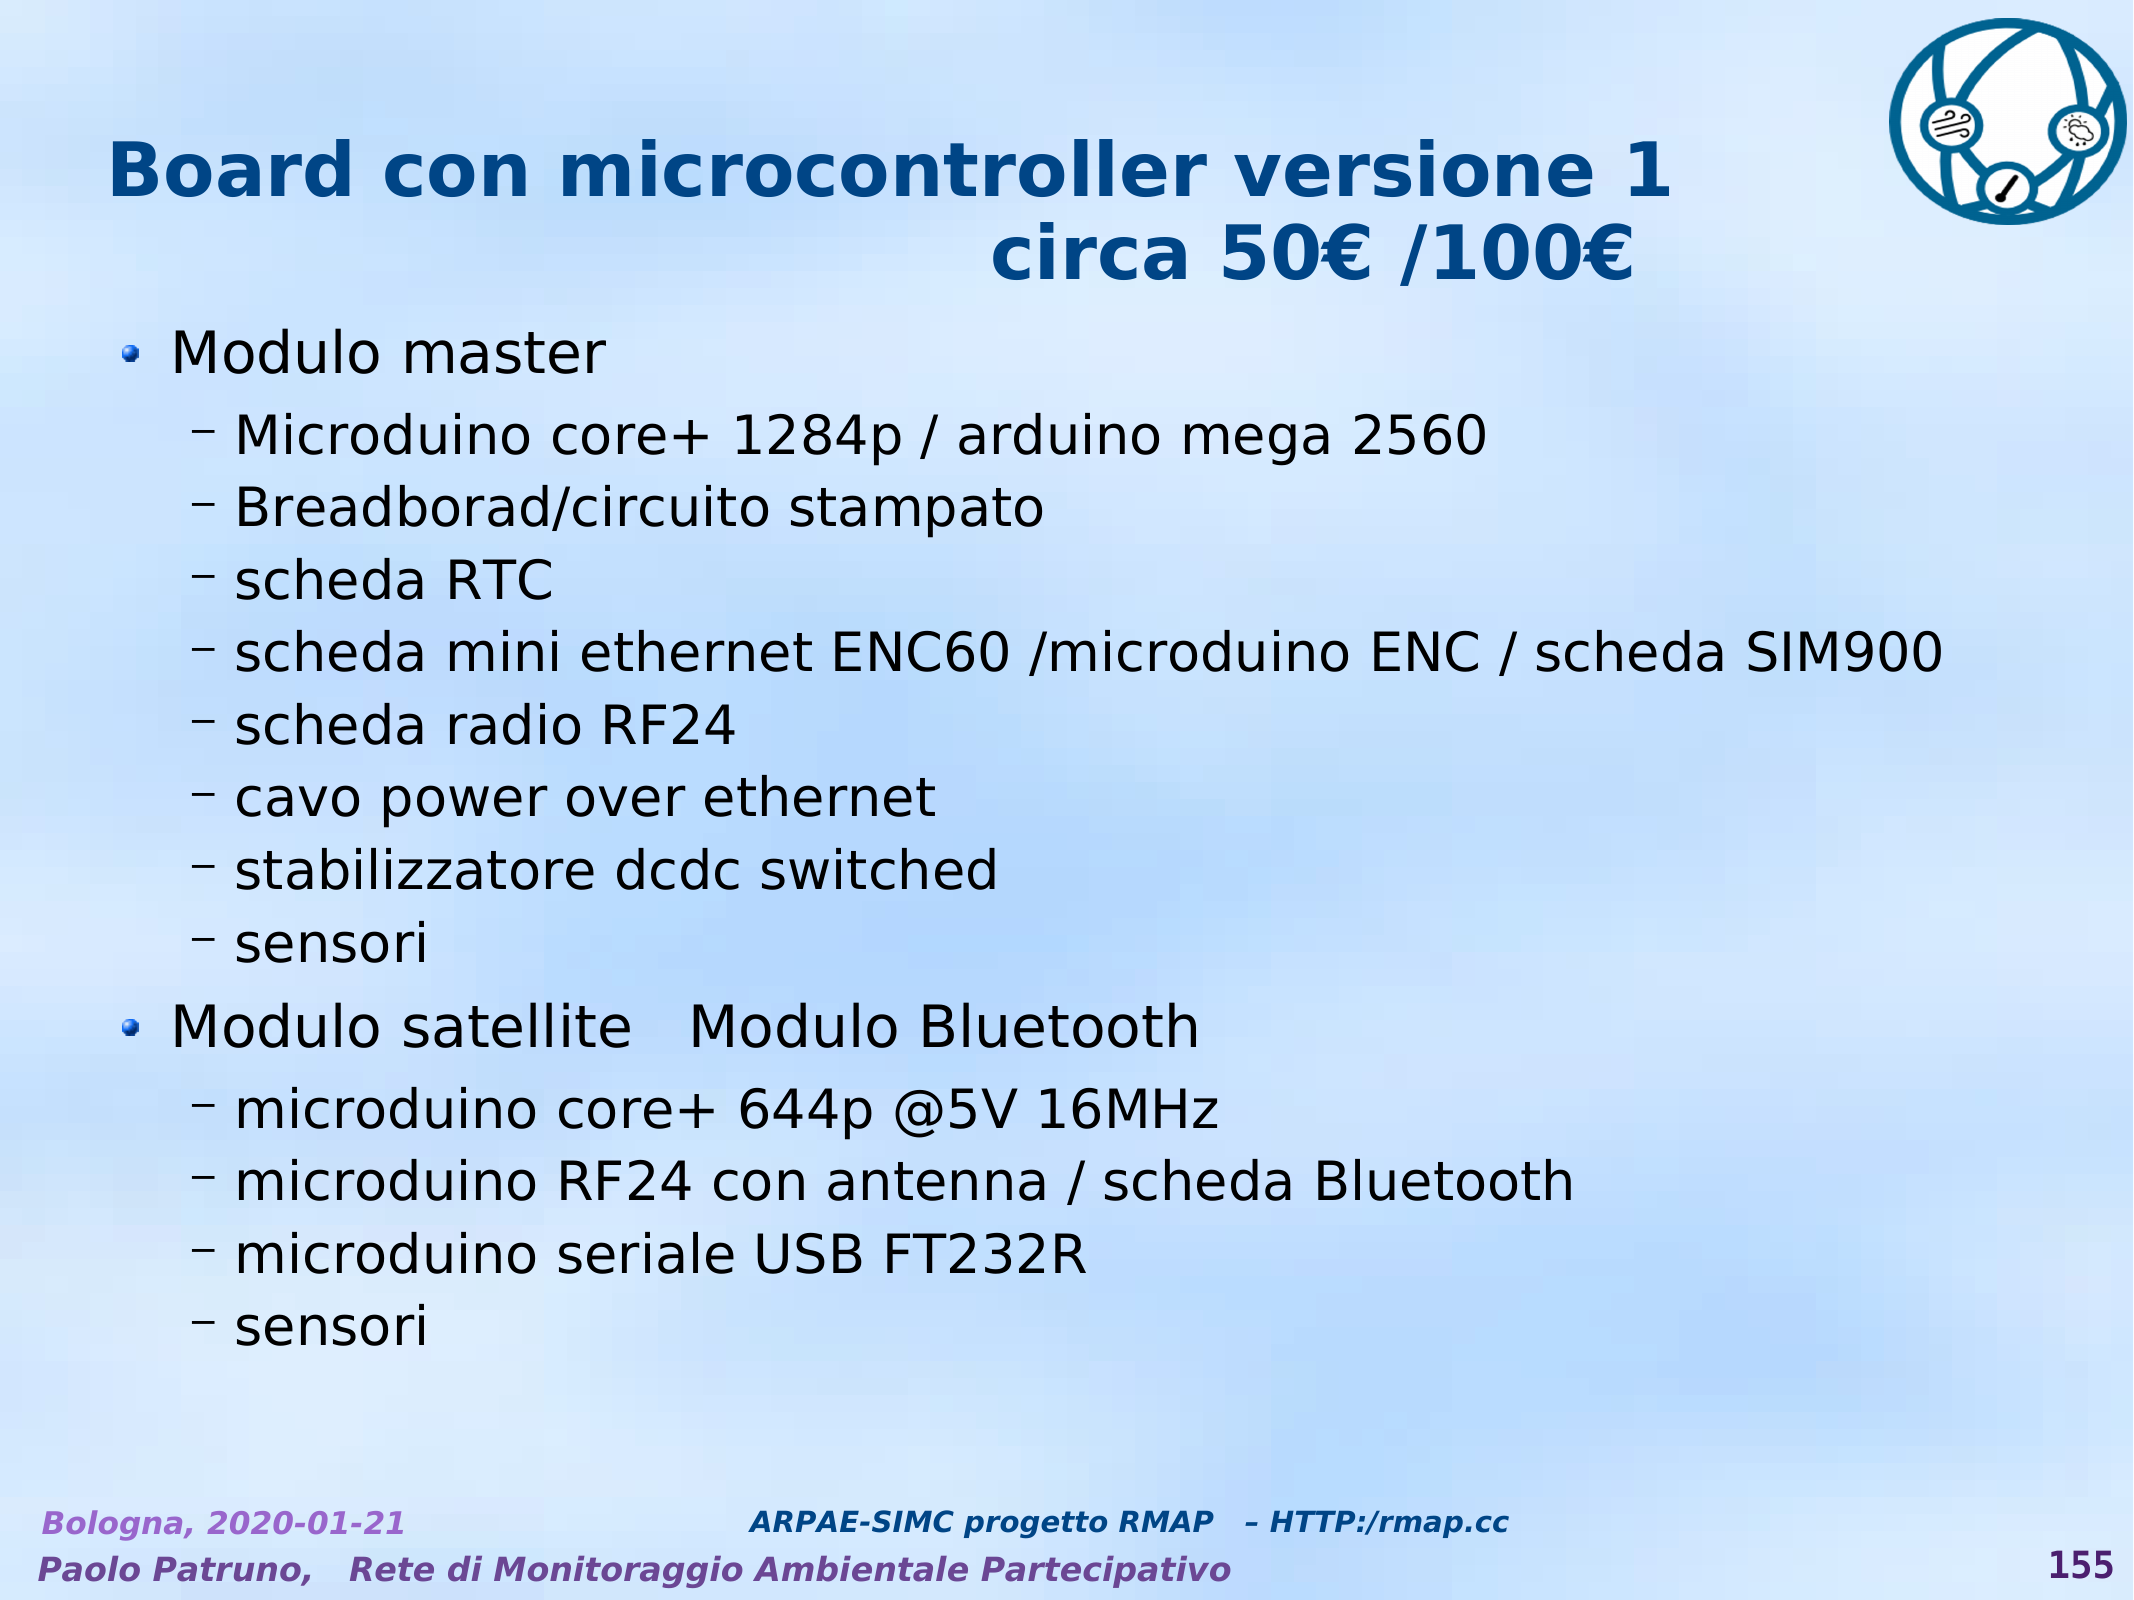

# Board con microcontroller versione 1																			circa 50€ /100€
Modulo master
Microduino core+ 1284p / arduino mega 2560
Breadborad/circuito stampato
scheda RTC
scheda mini ethernet ENC60 /microduino ENC / scheda SIM900
scheda radio RF24
cavo power over ethernet
stabilizzatore dcdc switched
sensori
Modulo satellite Modulo Bluetooth
microduino core+ 644p @5V 16MHz
microduino RF24 con antenna / scheda Bluetooth
microduino seriale USB FT232R
sensori